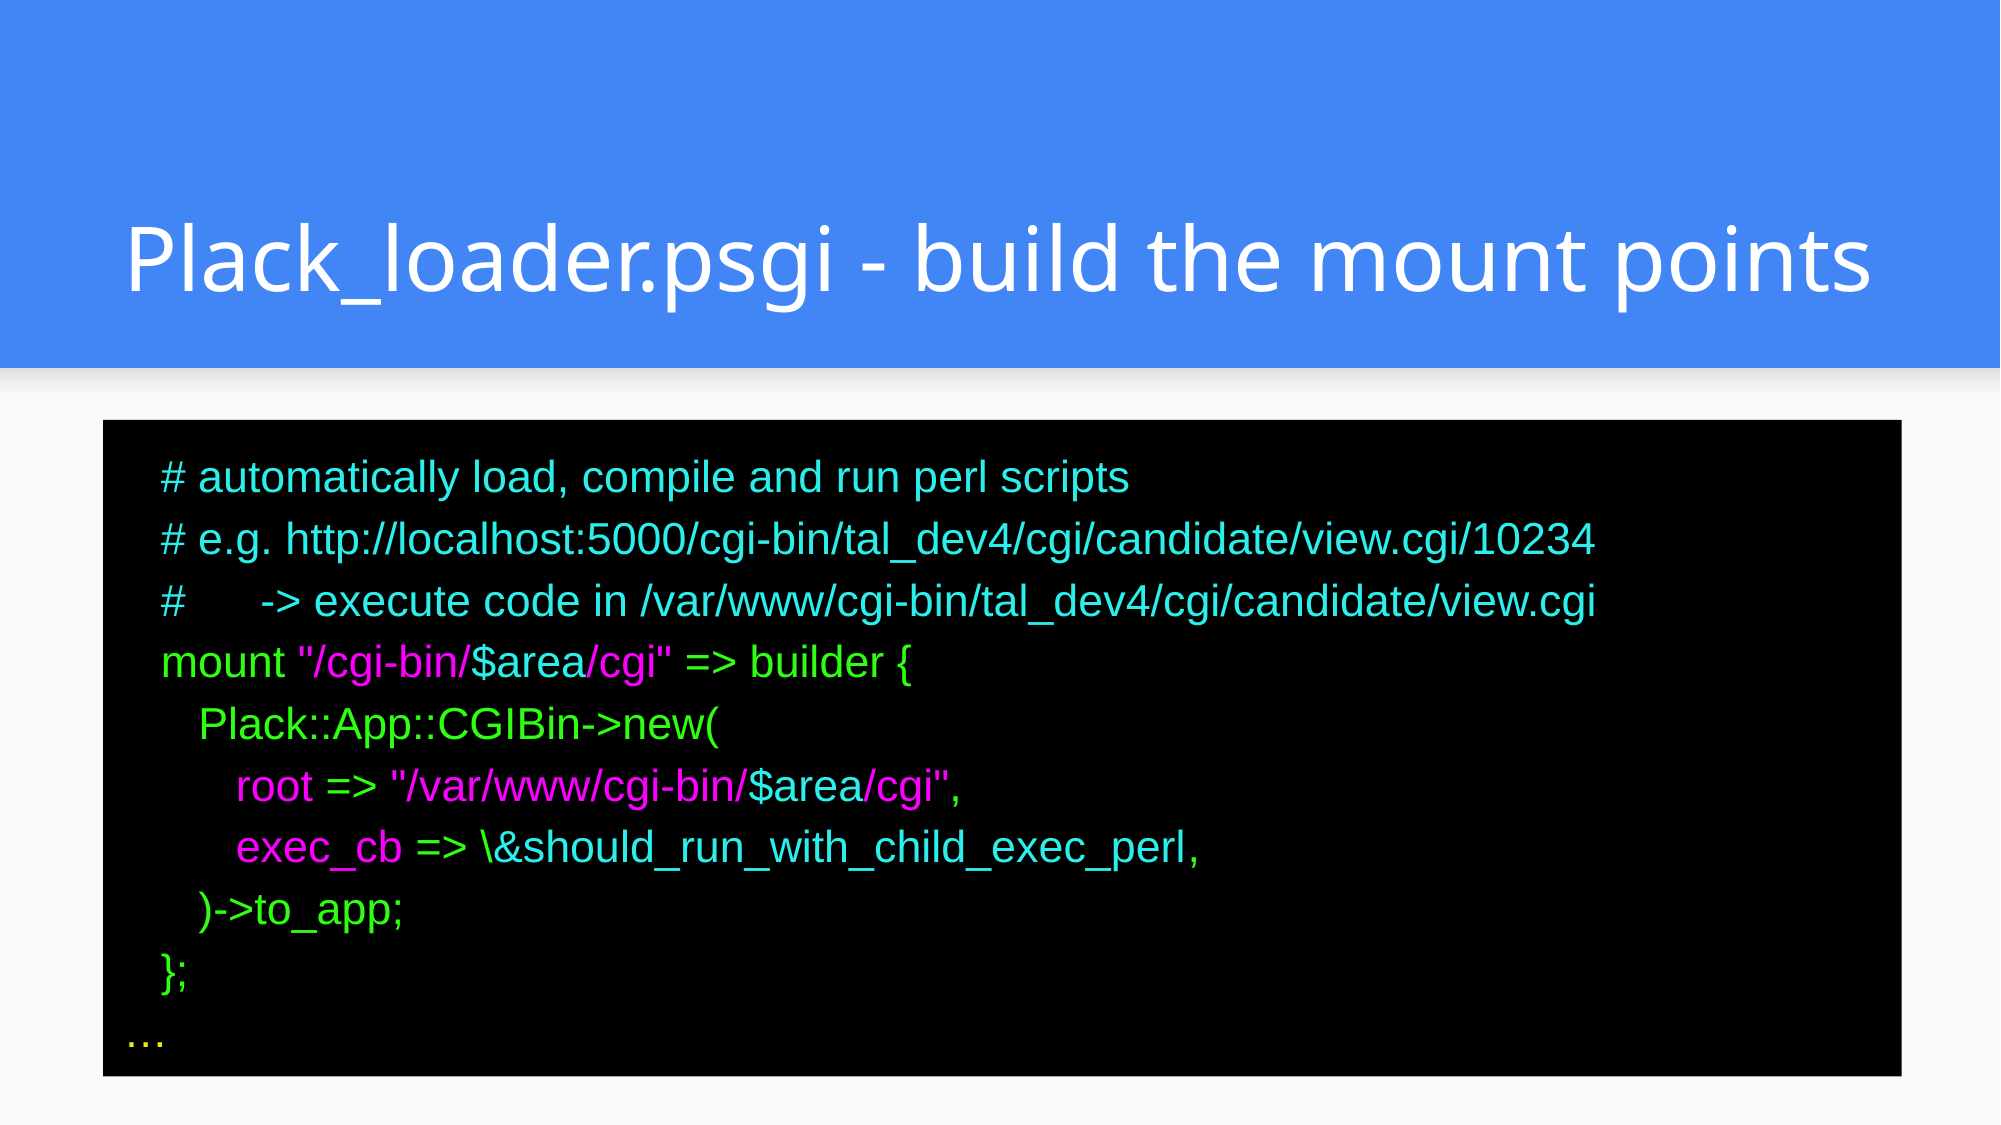

# Plack_loader.psgi - build the mount points
 # automatically load, compile and run perl scripts
 # e.g. http://localhost:5000/cgi-bin/tal_dev4/cgi/candidate/view.cgi/10234
 # -> execute code in /var/www/cgi-bin/tal_dev4/cgi/candidate/view.cgi
 mount "/cgi-bin/$area/cgi" => builder {
 Plack::App::CGIBin->new(
 root => "/var/www/cgi-bin/$area/cgi",
 exec_cb => \&should_run_with_child_exec_perl,
 )->to_app;
 };
…